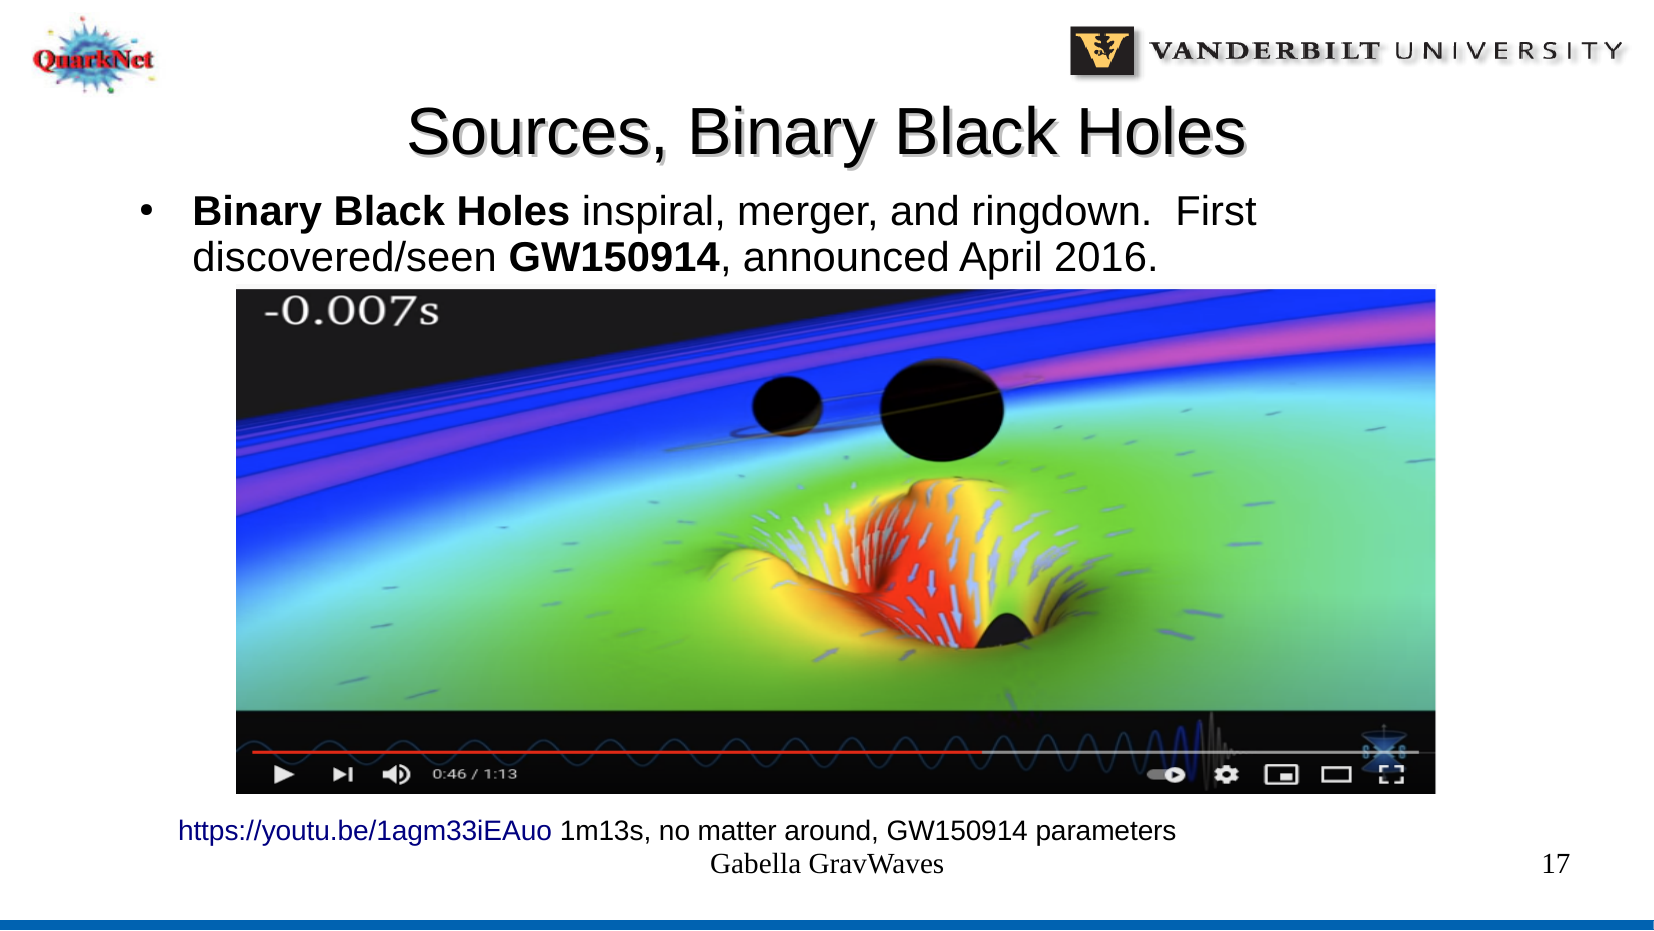

# Sources, Binary Black Holes
Binary Black Holes inspiral, merger, and ringdown. First discovered/seen GW150914, announced April 2016.
https://youtu.be/1agm33iEAuo 1m13s, no matter around, GW150914 parameters
Gabella GravWaves
17